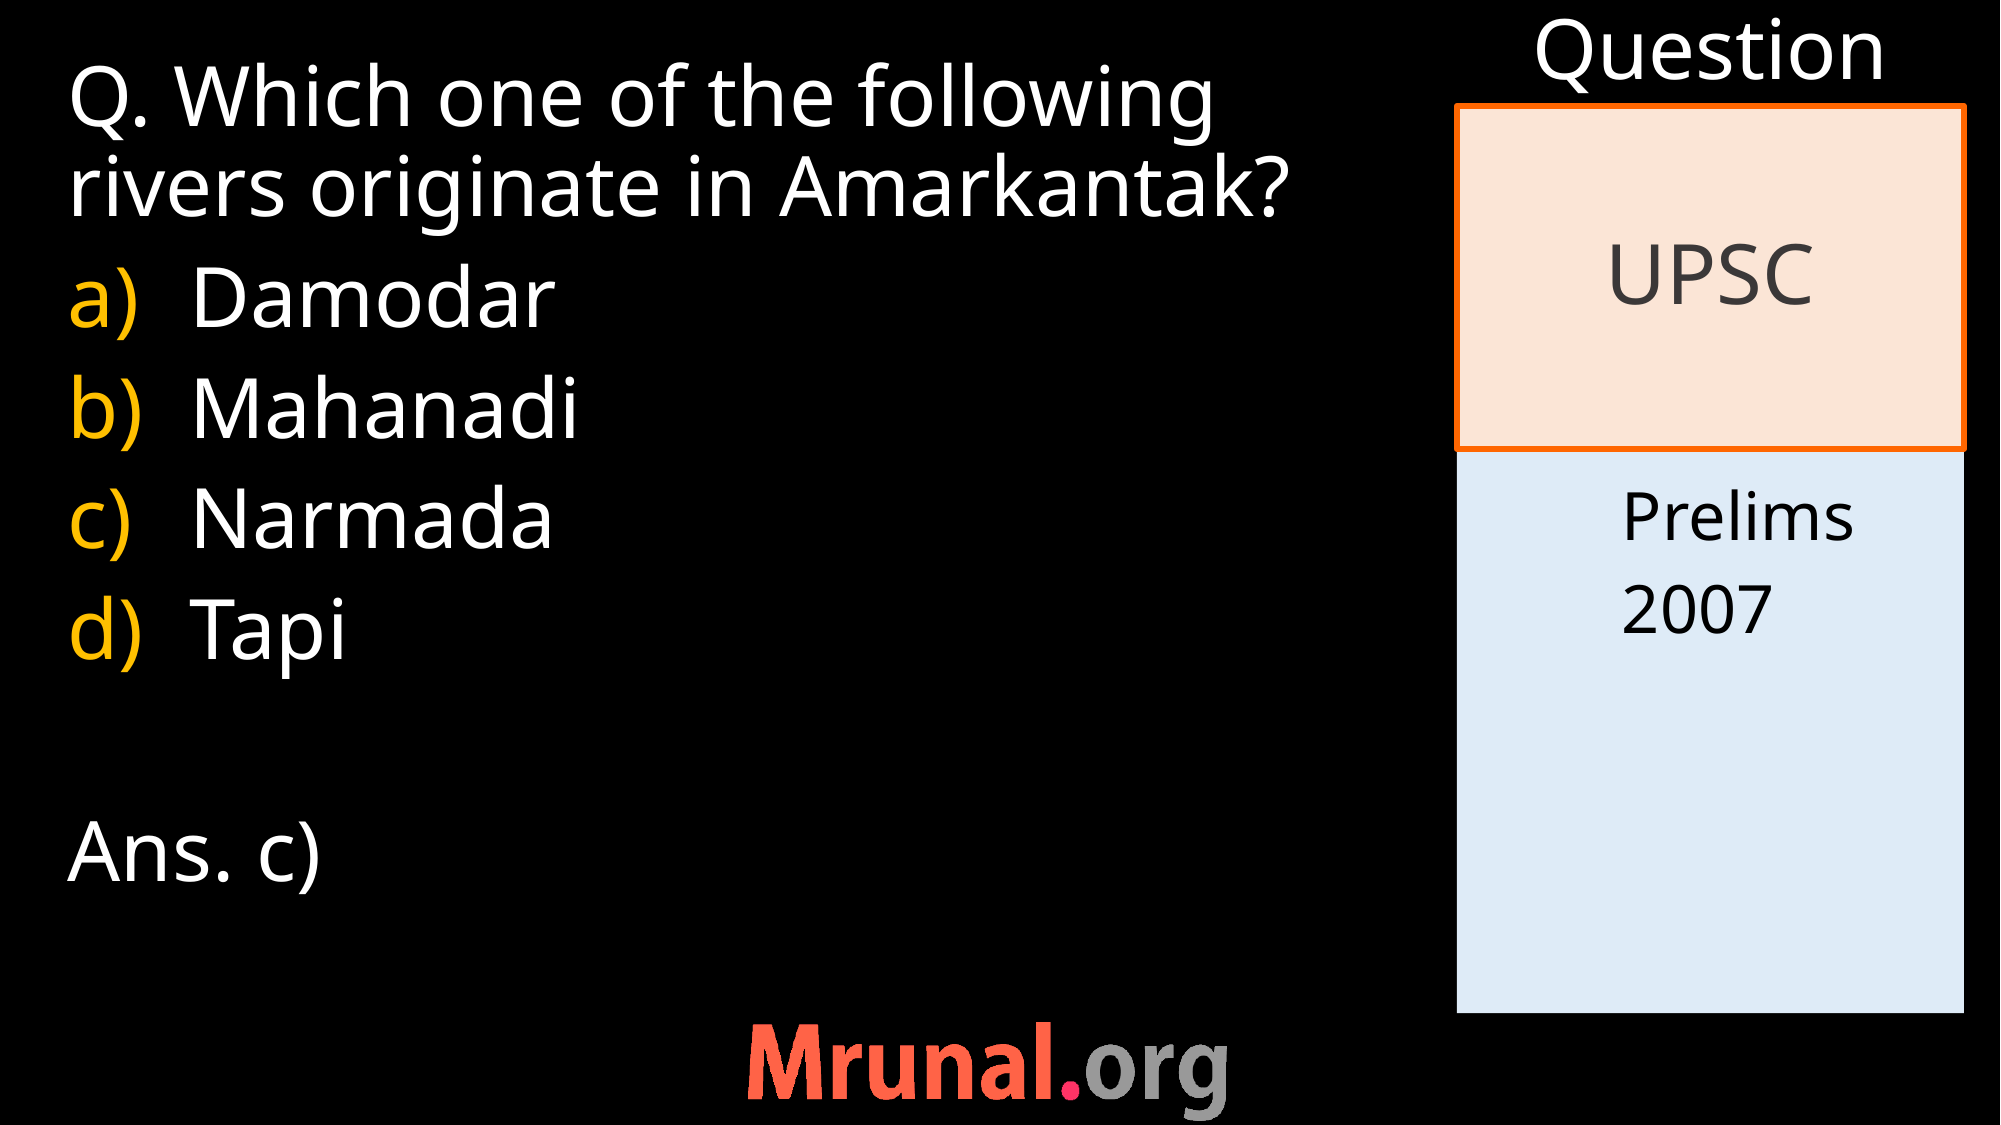

Question
Q. Which one of the following rivers originate in Amarkantak?
Damodar
Mahanadi
Narmada
Tapi
Ans. c)
UPSC
# Prelims
	2007